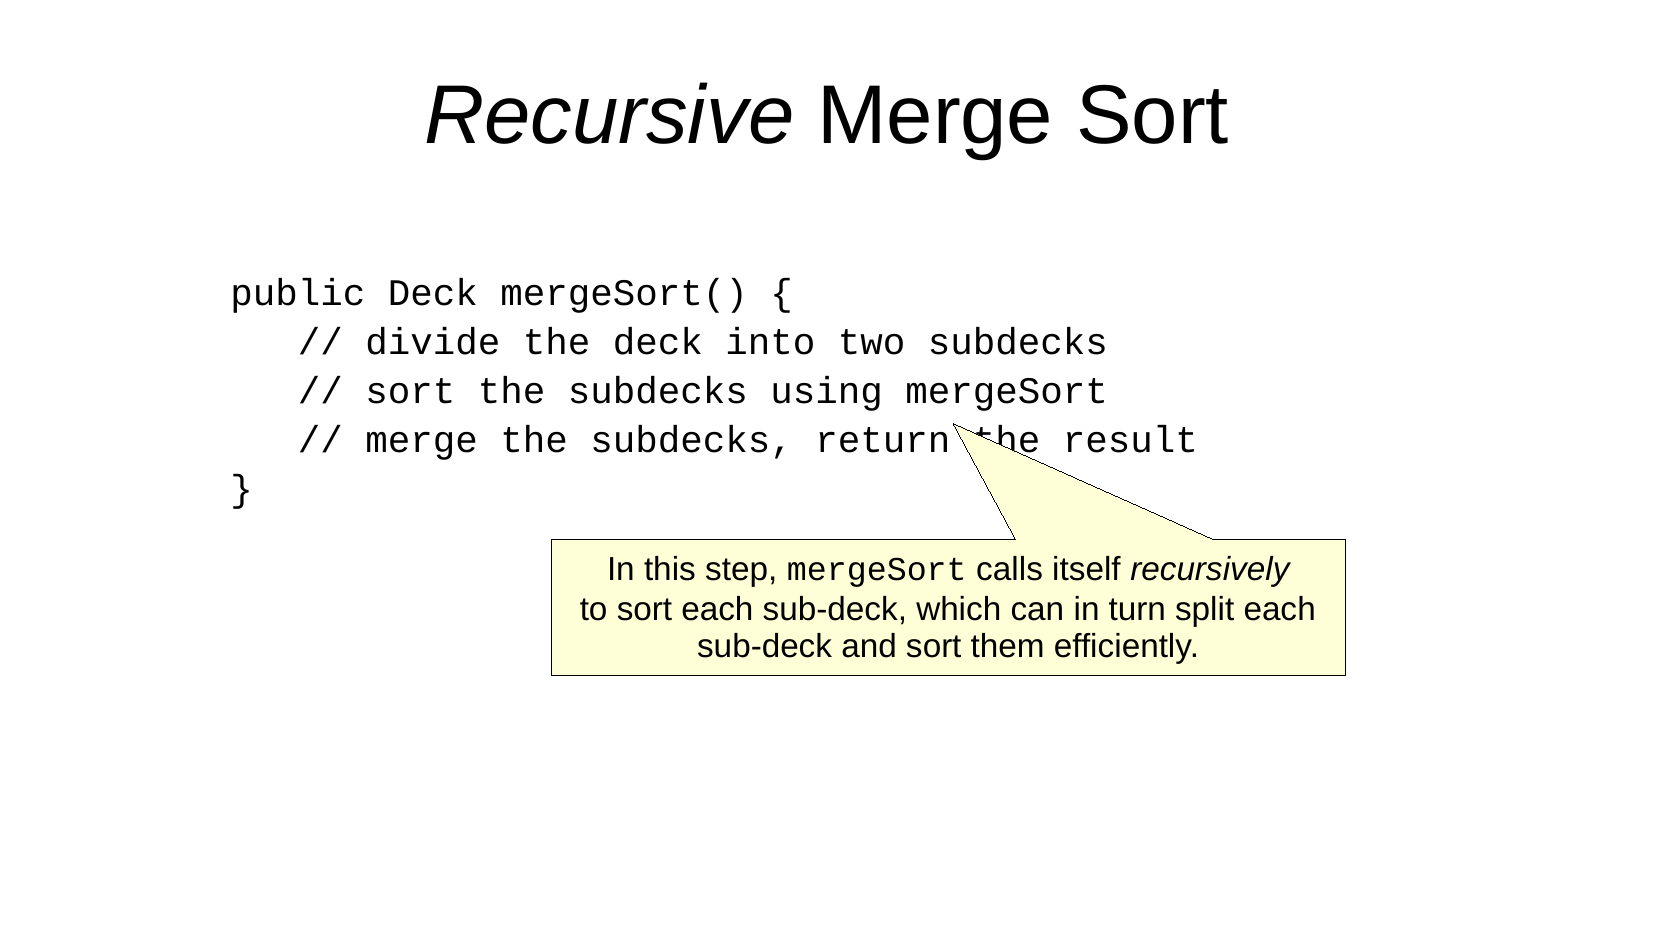

# Recursive Merge Sort
public Deck mergeSort() {
 // divide the deck into two subdecks
 // sort the subdecks using mergeSort
 // merge the subdecks, return the result
}
In this step, mergeSort calls itself recursively
to sort each sub-deck, which can in turn split each
sub-deck and sort them efficiently.